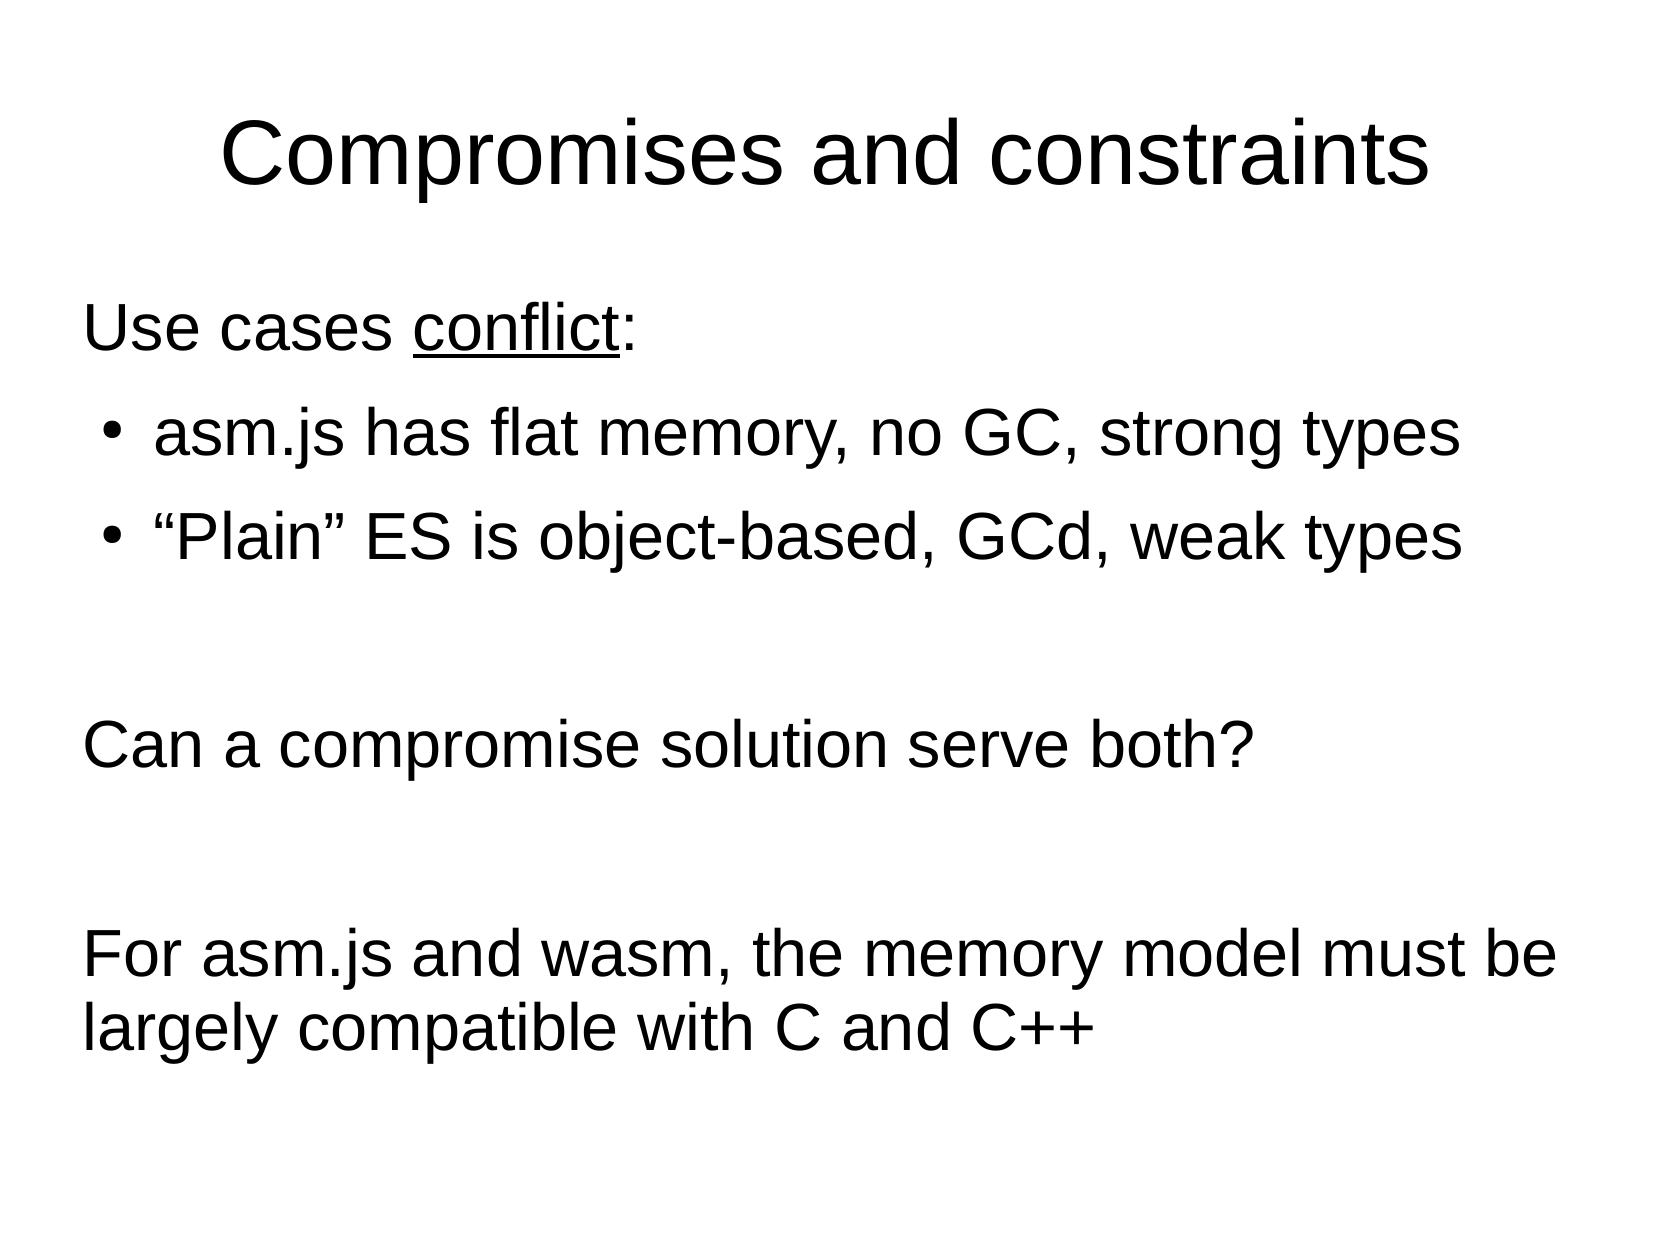

# Compromises and constraints
Use cases conflict:
asm.js has flat memory, no GC, strong types
“Plain” ES is object-based, GCd, weak types
Can a compromise solution serve both?
For asm.js and wasm, the memory model must be largely compatible with C and C++